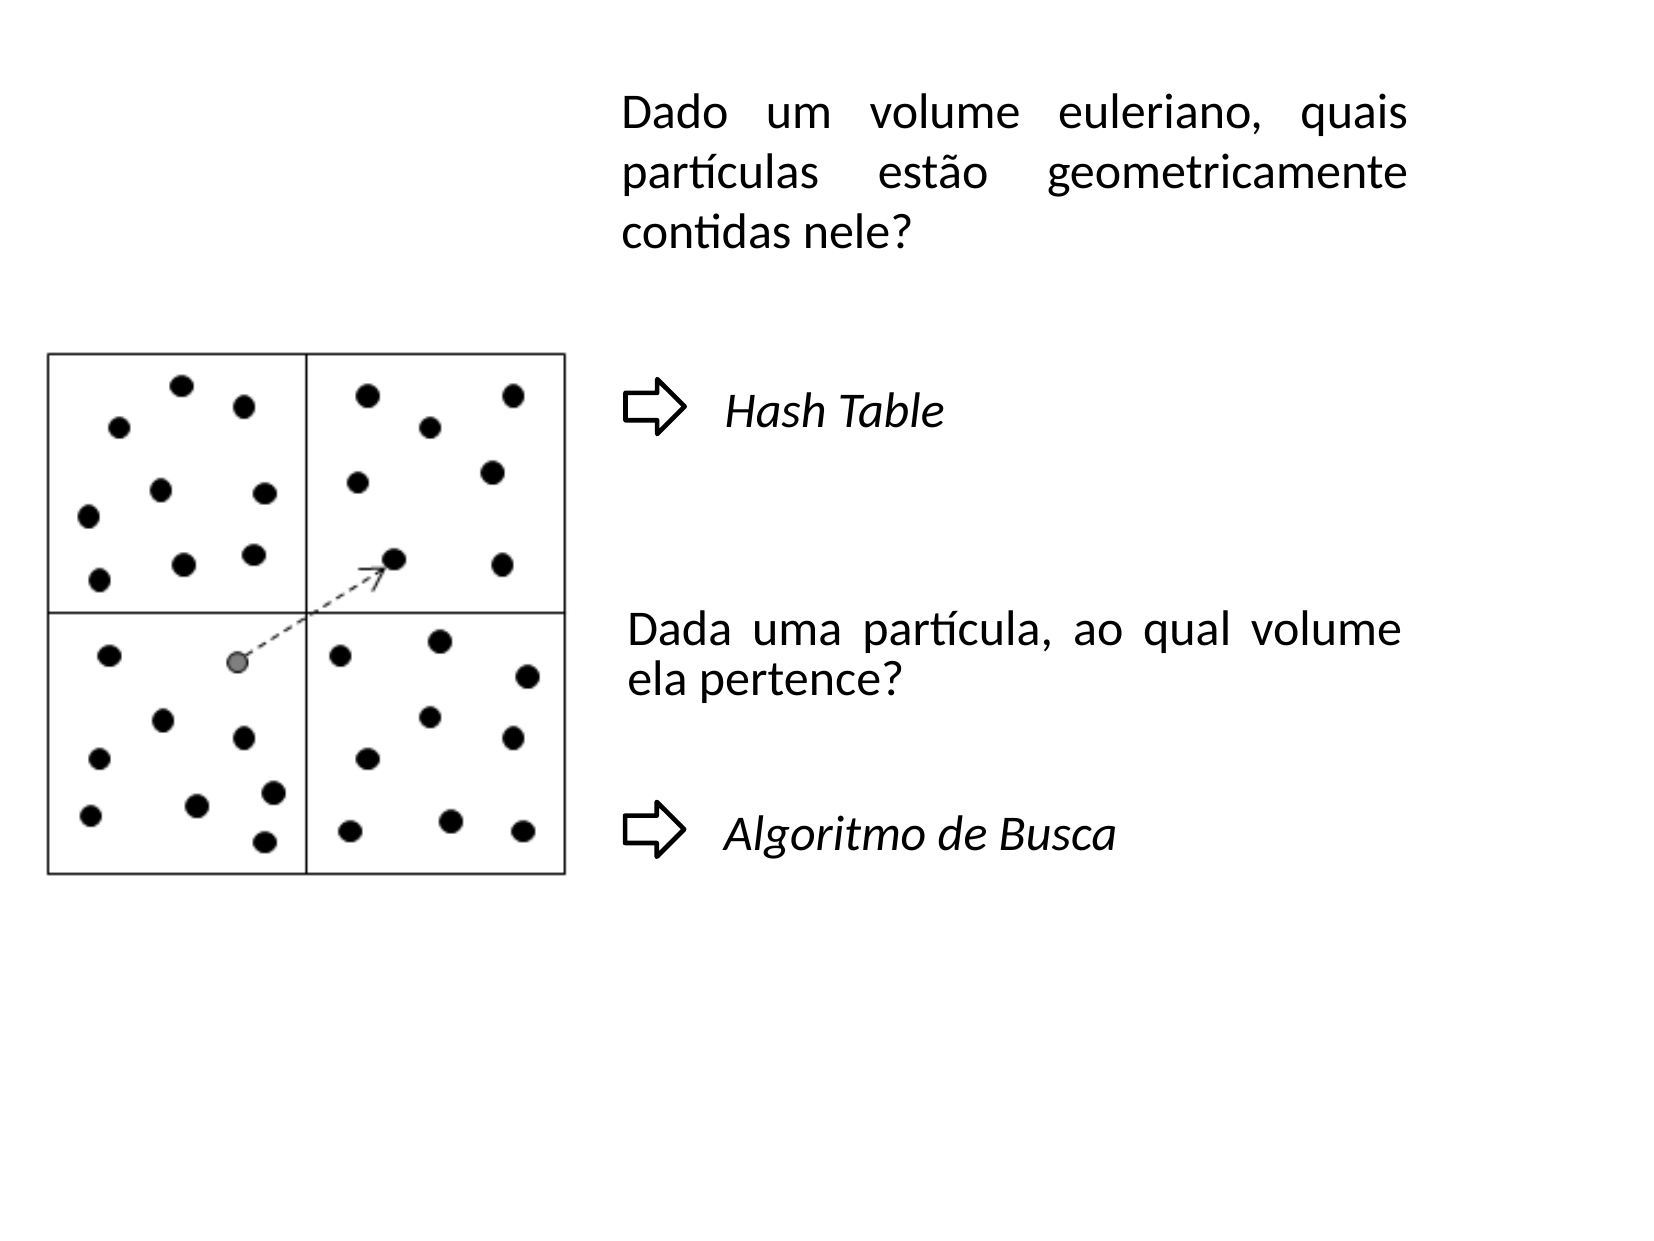

Dado um volume euleriano, quais partículas estão geometricamente contidas nele?
Hash Table
Dada uma partícula, ao qual volume ela pertence?
Algoritmo de Busca